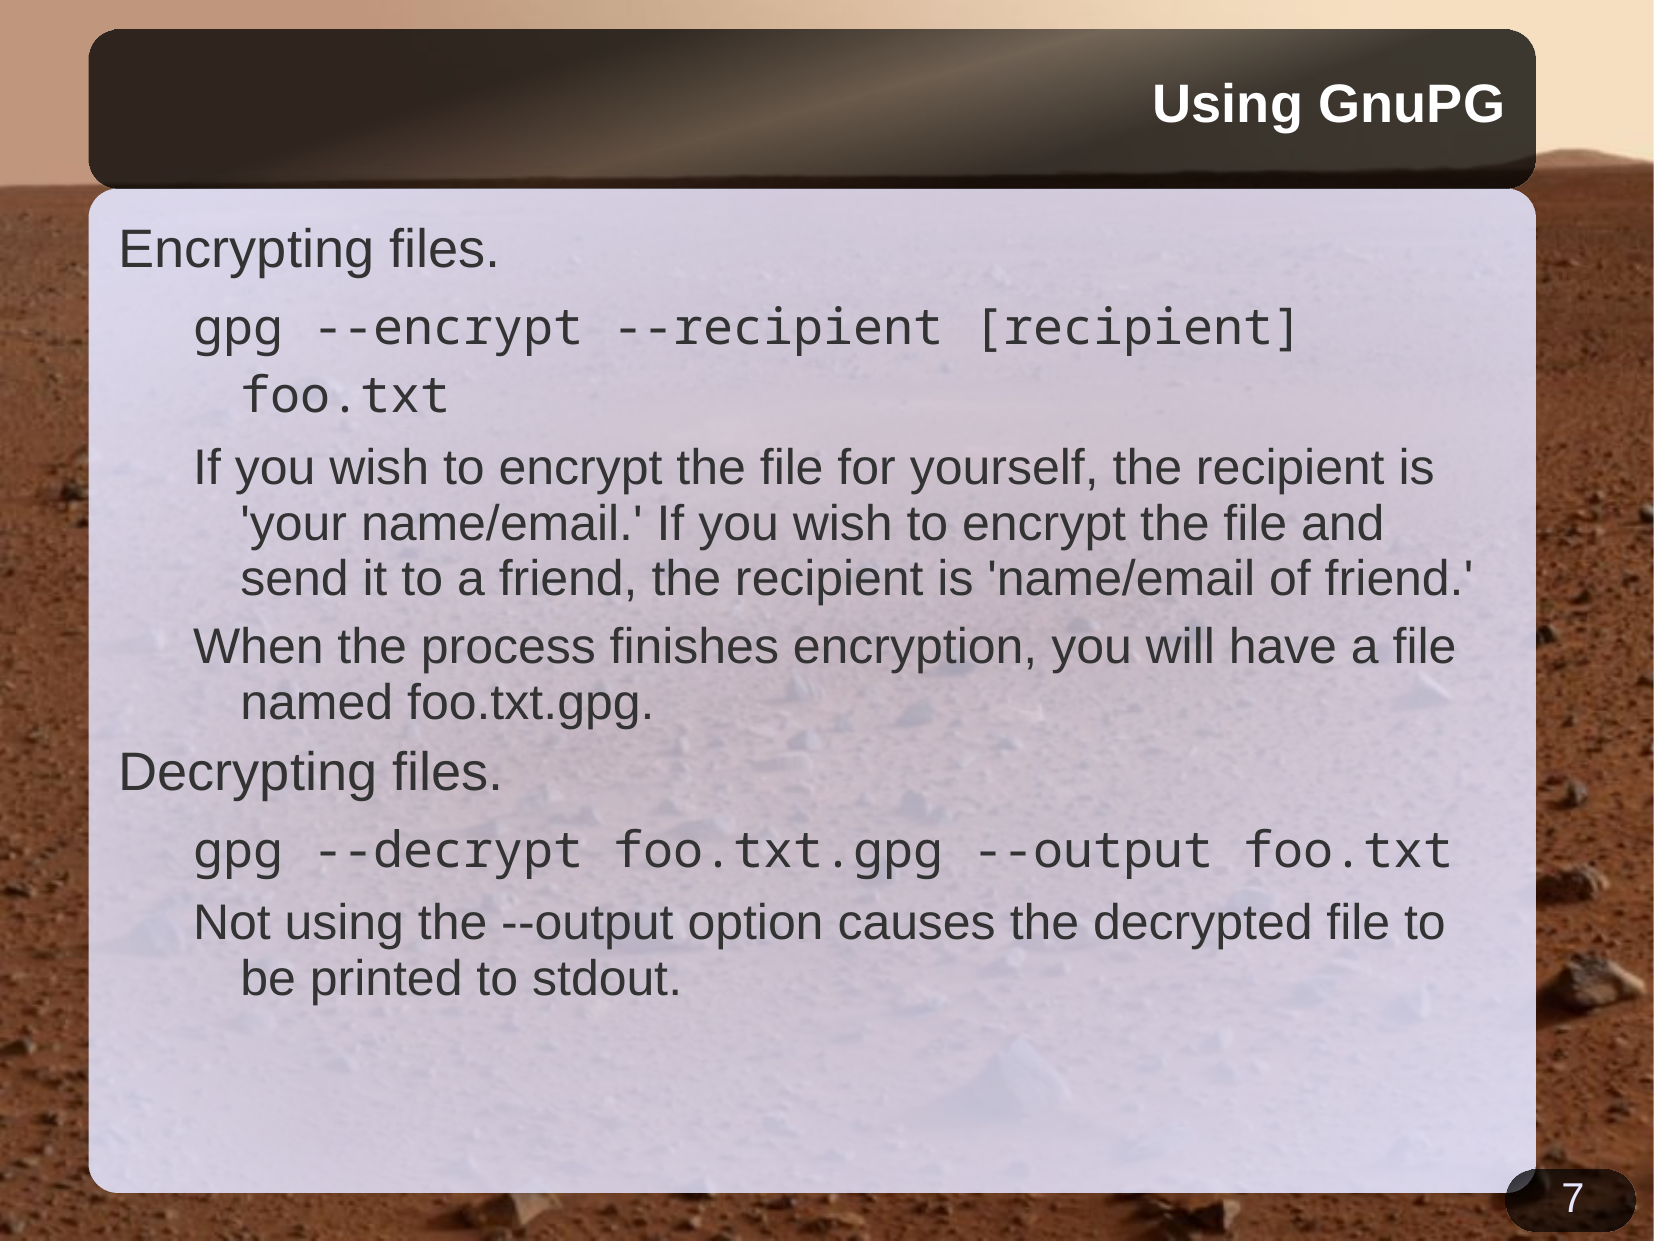

# Using GnuPG
Encrypting files.
gpg --encrypt --recipient [recipient] foo.txt
If you wish to encrypt the file for yourself, the recipient is 'your name/email.' If you wish to encrypt the file and send it to a friend, the recipient is 'name/email of friend.'
When the process finishes encryption, you will have a file named foo.txt.gpg.
Decrypting files.
gpg --decrypt foo.txt.gpg --output foo.txt
Not using the --output option causes the decrypted file to be printed to stdout.